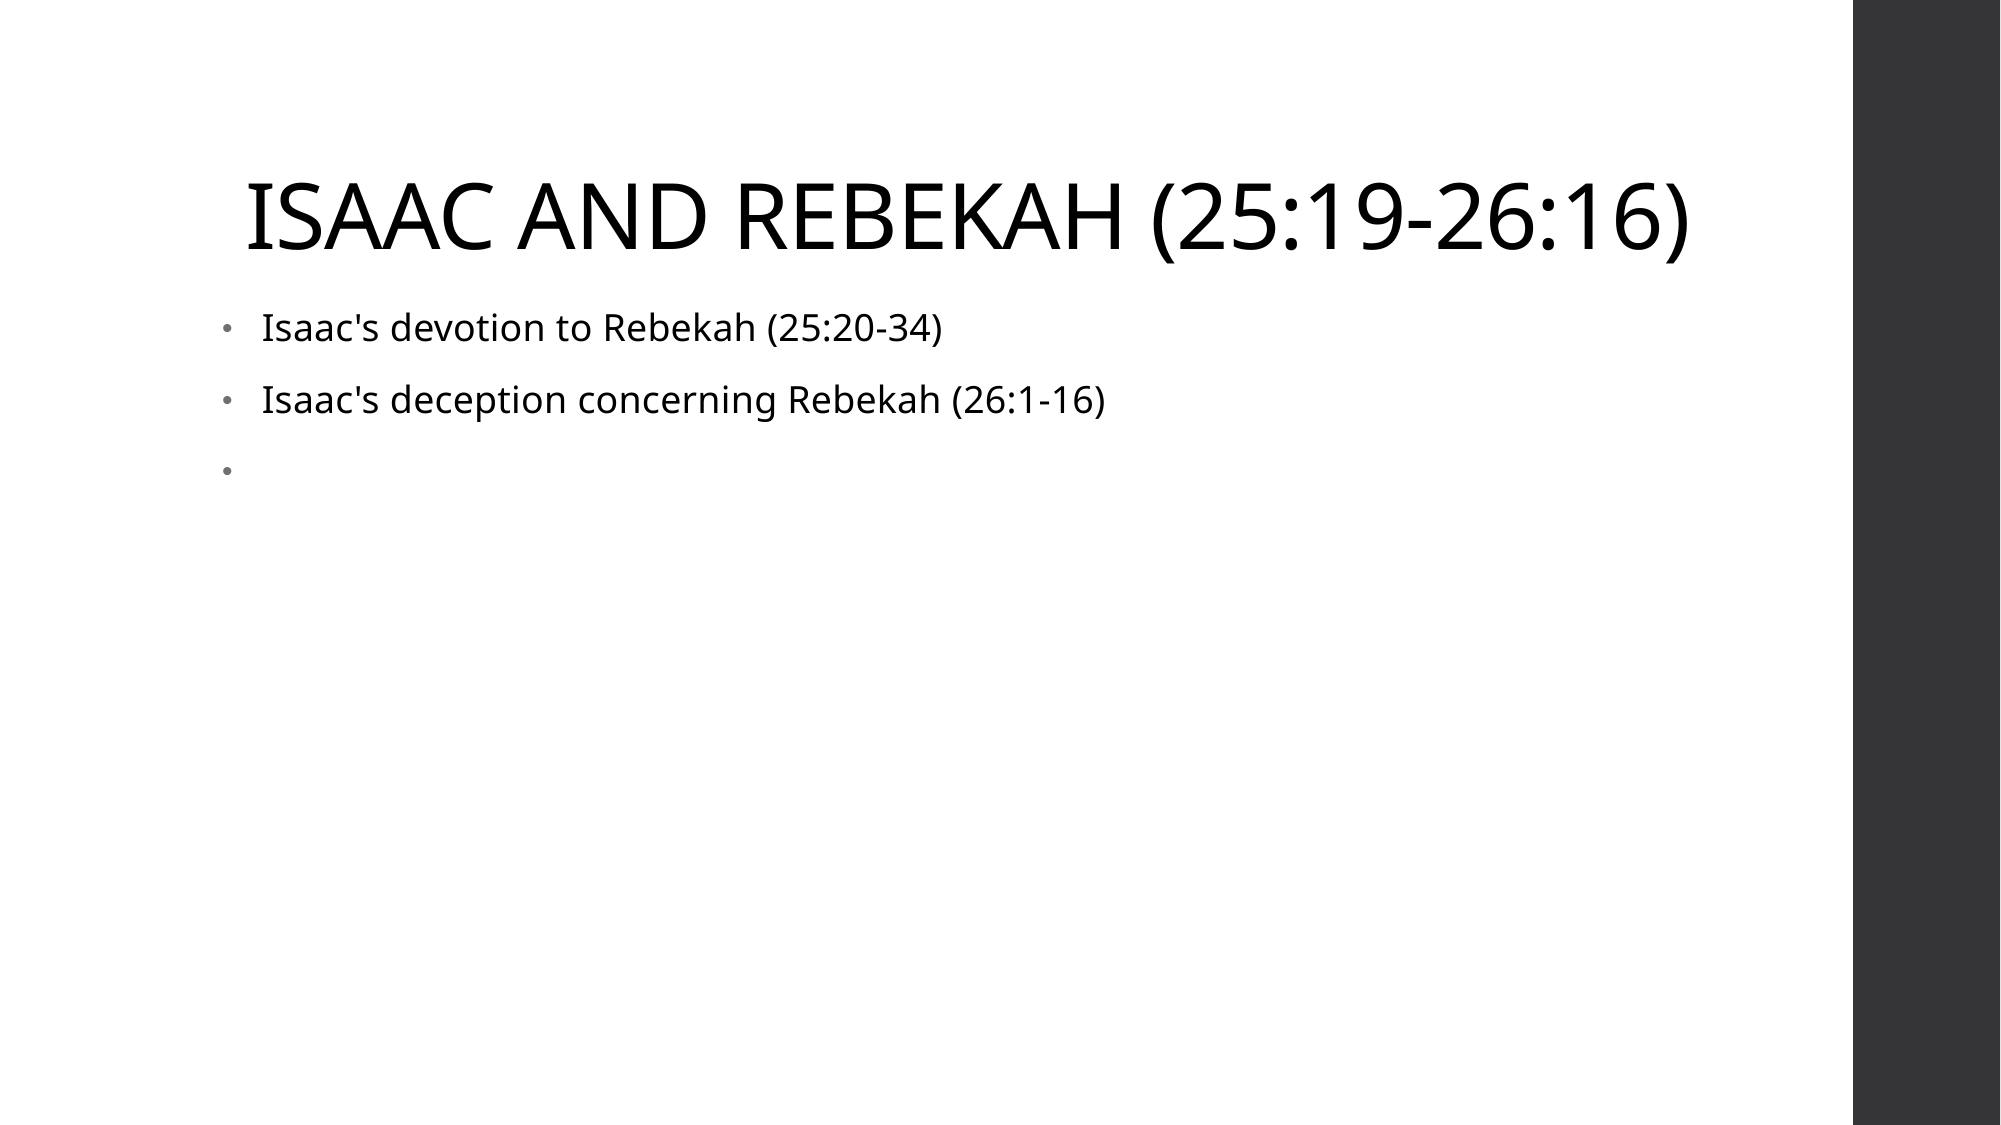

# ISAAC AND REBEKAH (25:19-26:16)
 Isaac's devotion to Rebekah (25:20-34)
 Isaac's deception concerning Rebekah (26:1-16)